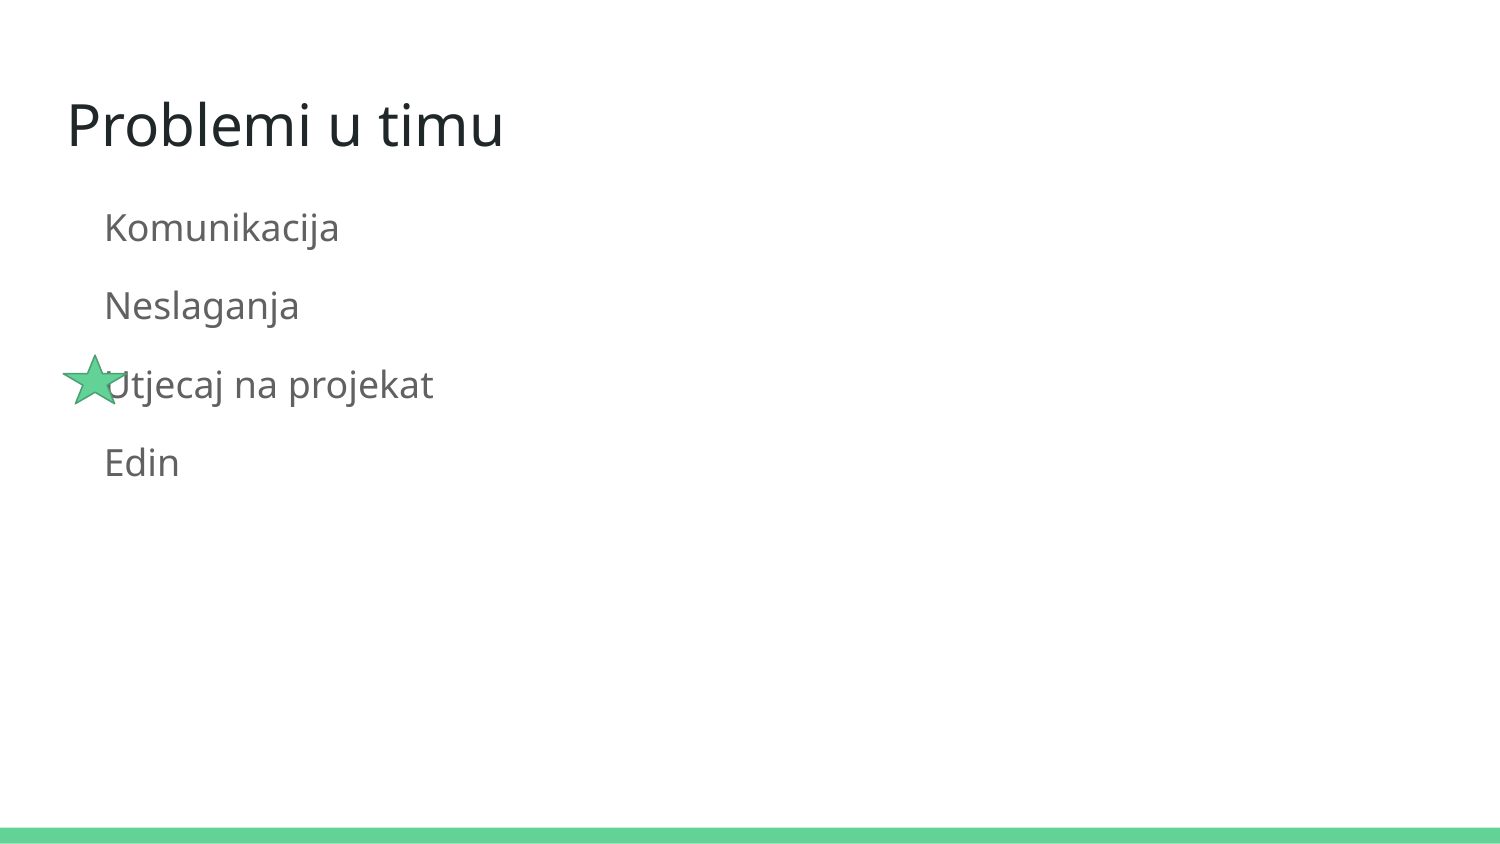

# Problemi u timu
Komunikacija
Neslaganja
Utjecaj na projekat
Edin